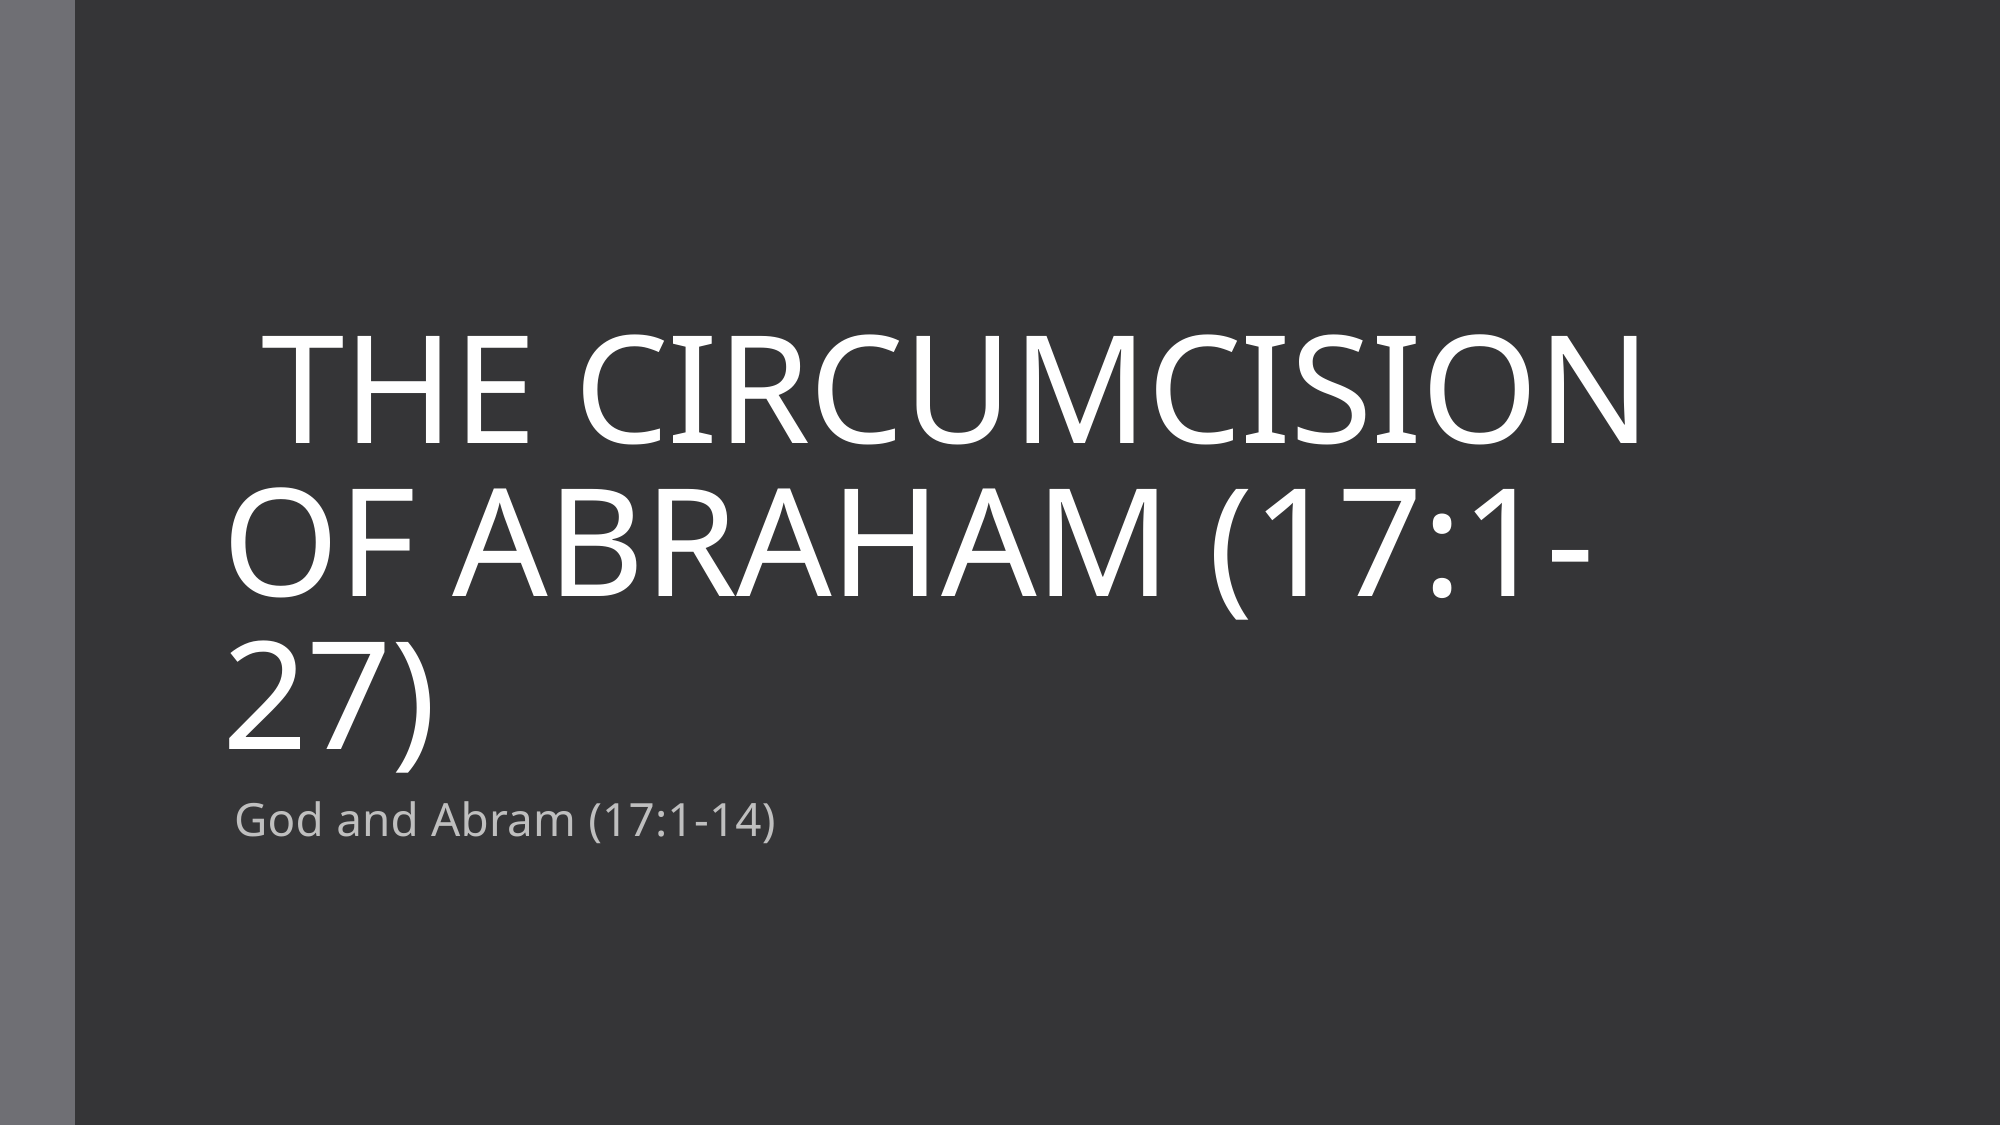

# THE CIRCUMCISION OF ABRAHAM (17:1-27)
 God and Abram (17:1-14)